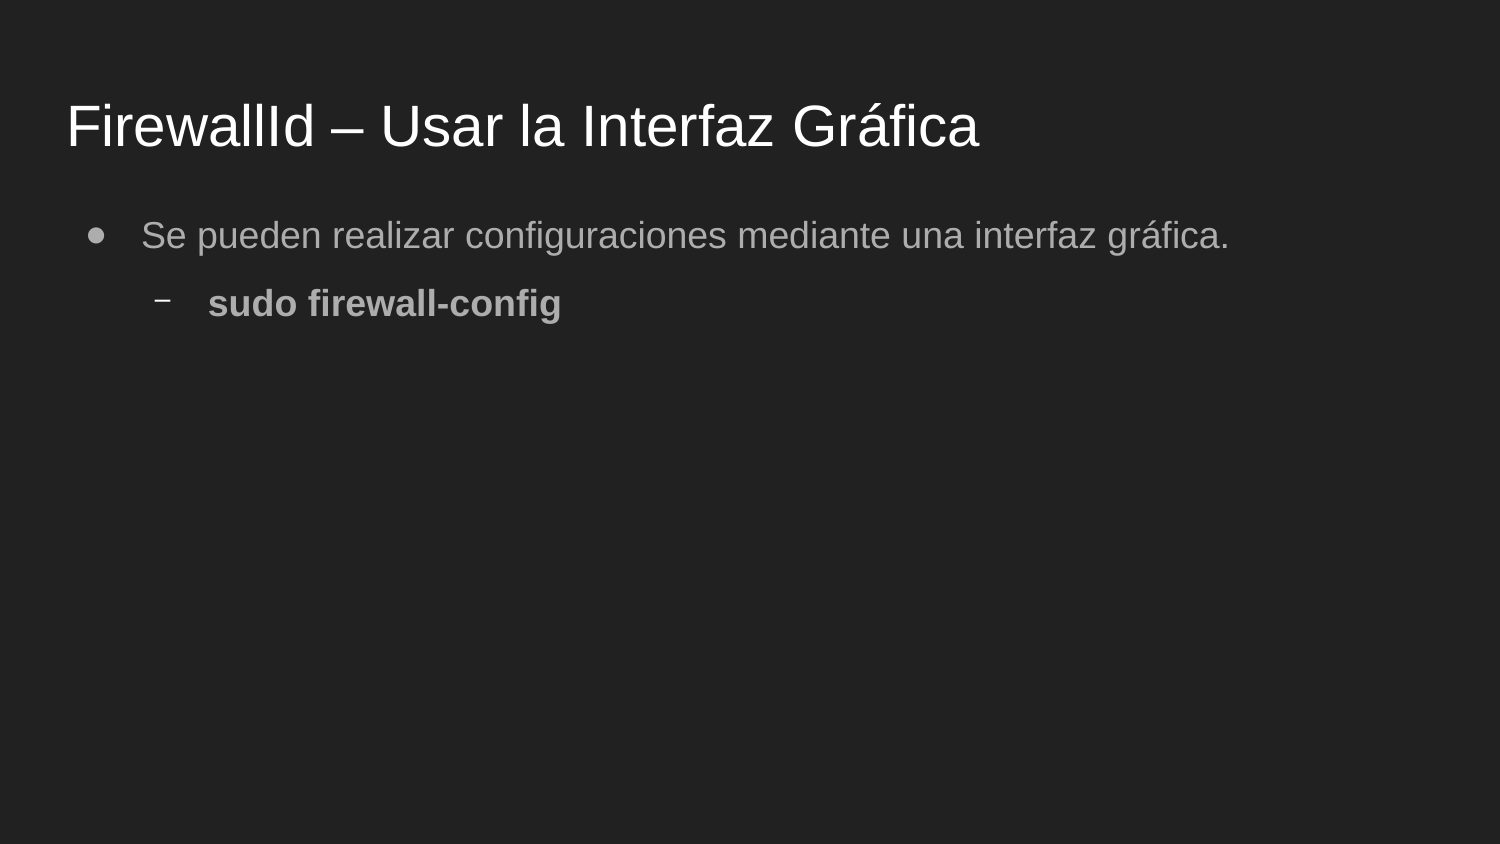

# FirewallId – Usar la Interfaz Gráfica
Se pueden realizar configuraciones mediante una interfaz gráfica.
sudo firewall-config